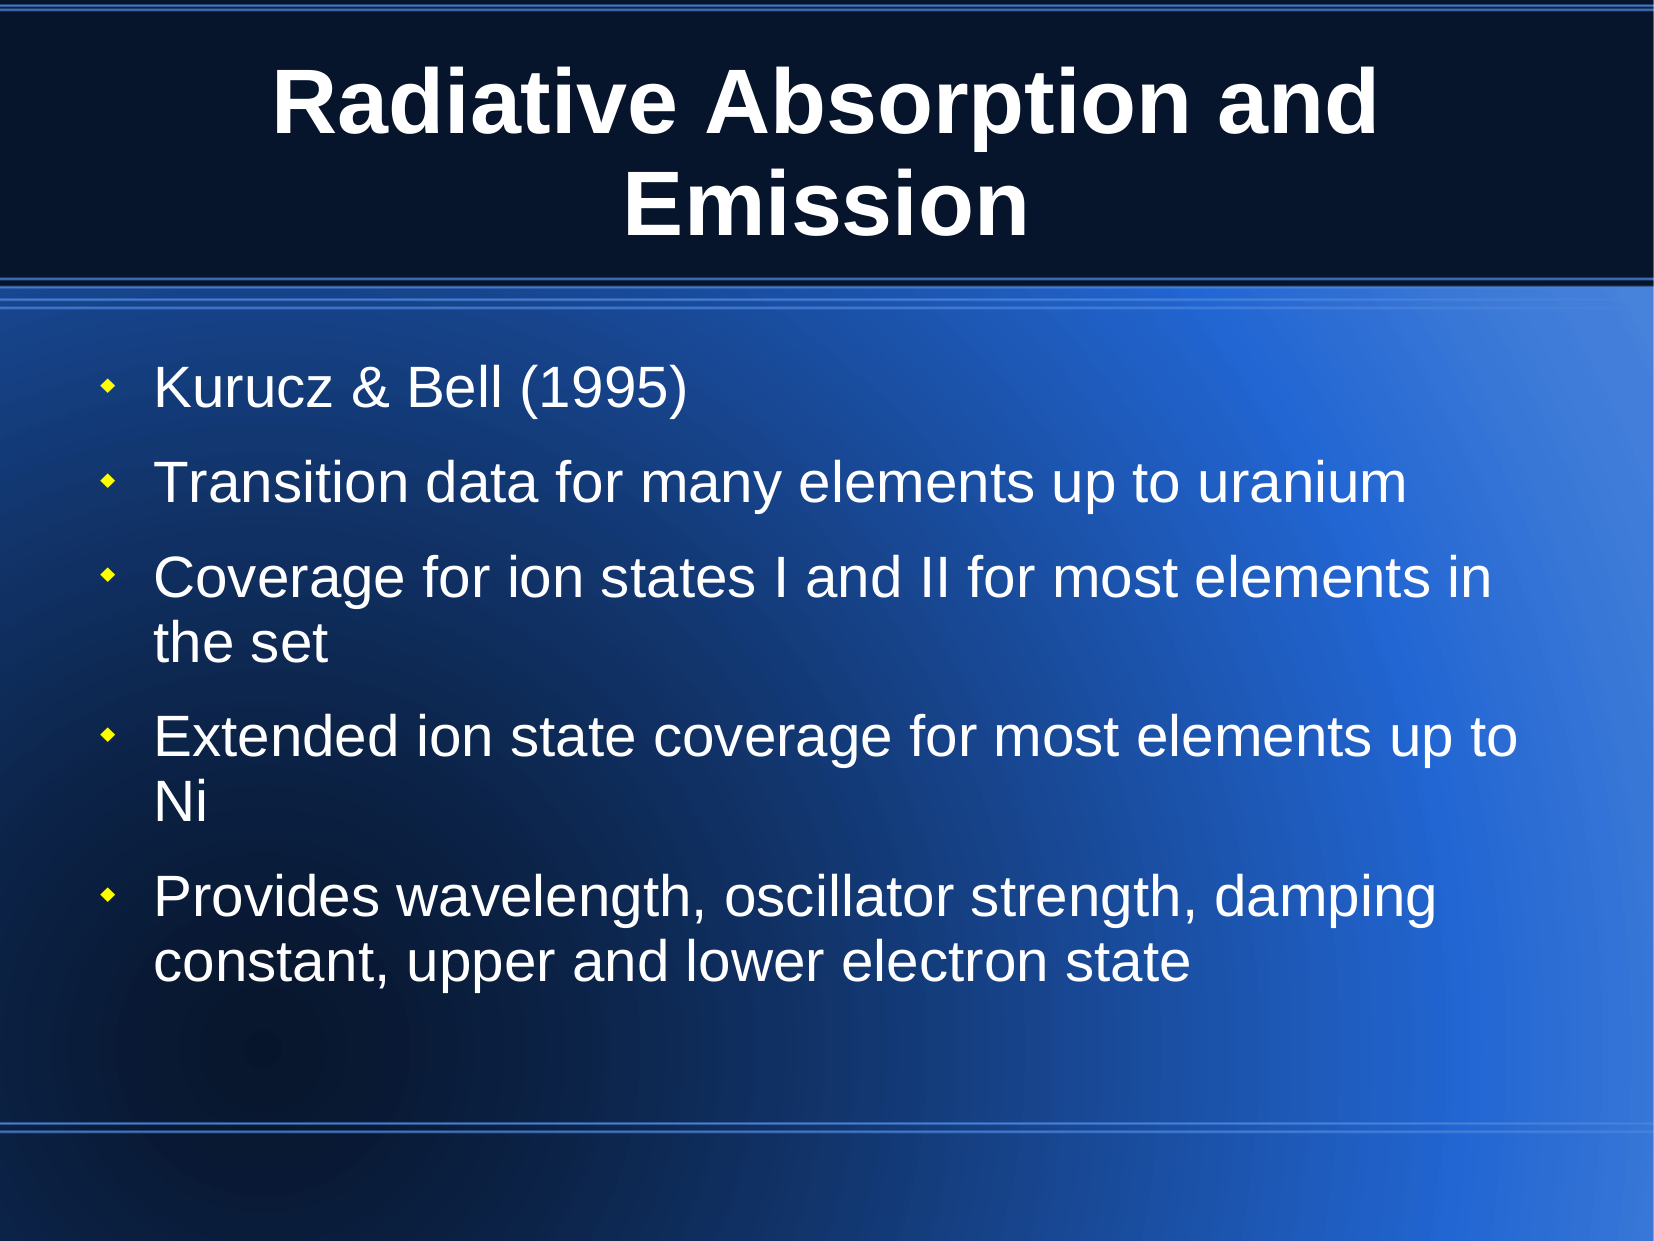

# Radiative Absorption and Emission
Kurucz & Bell (1995)
Transition data for many elements up to uranium
Coverage for ion states I and II for most elements in the set
Extended ion state coverage for most elements up to Ni
Provides wavelength, oscillator strength, damping constant, upper and lower electron state